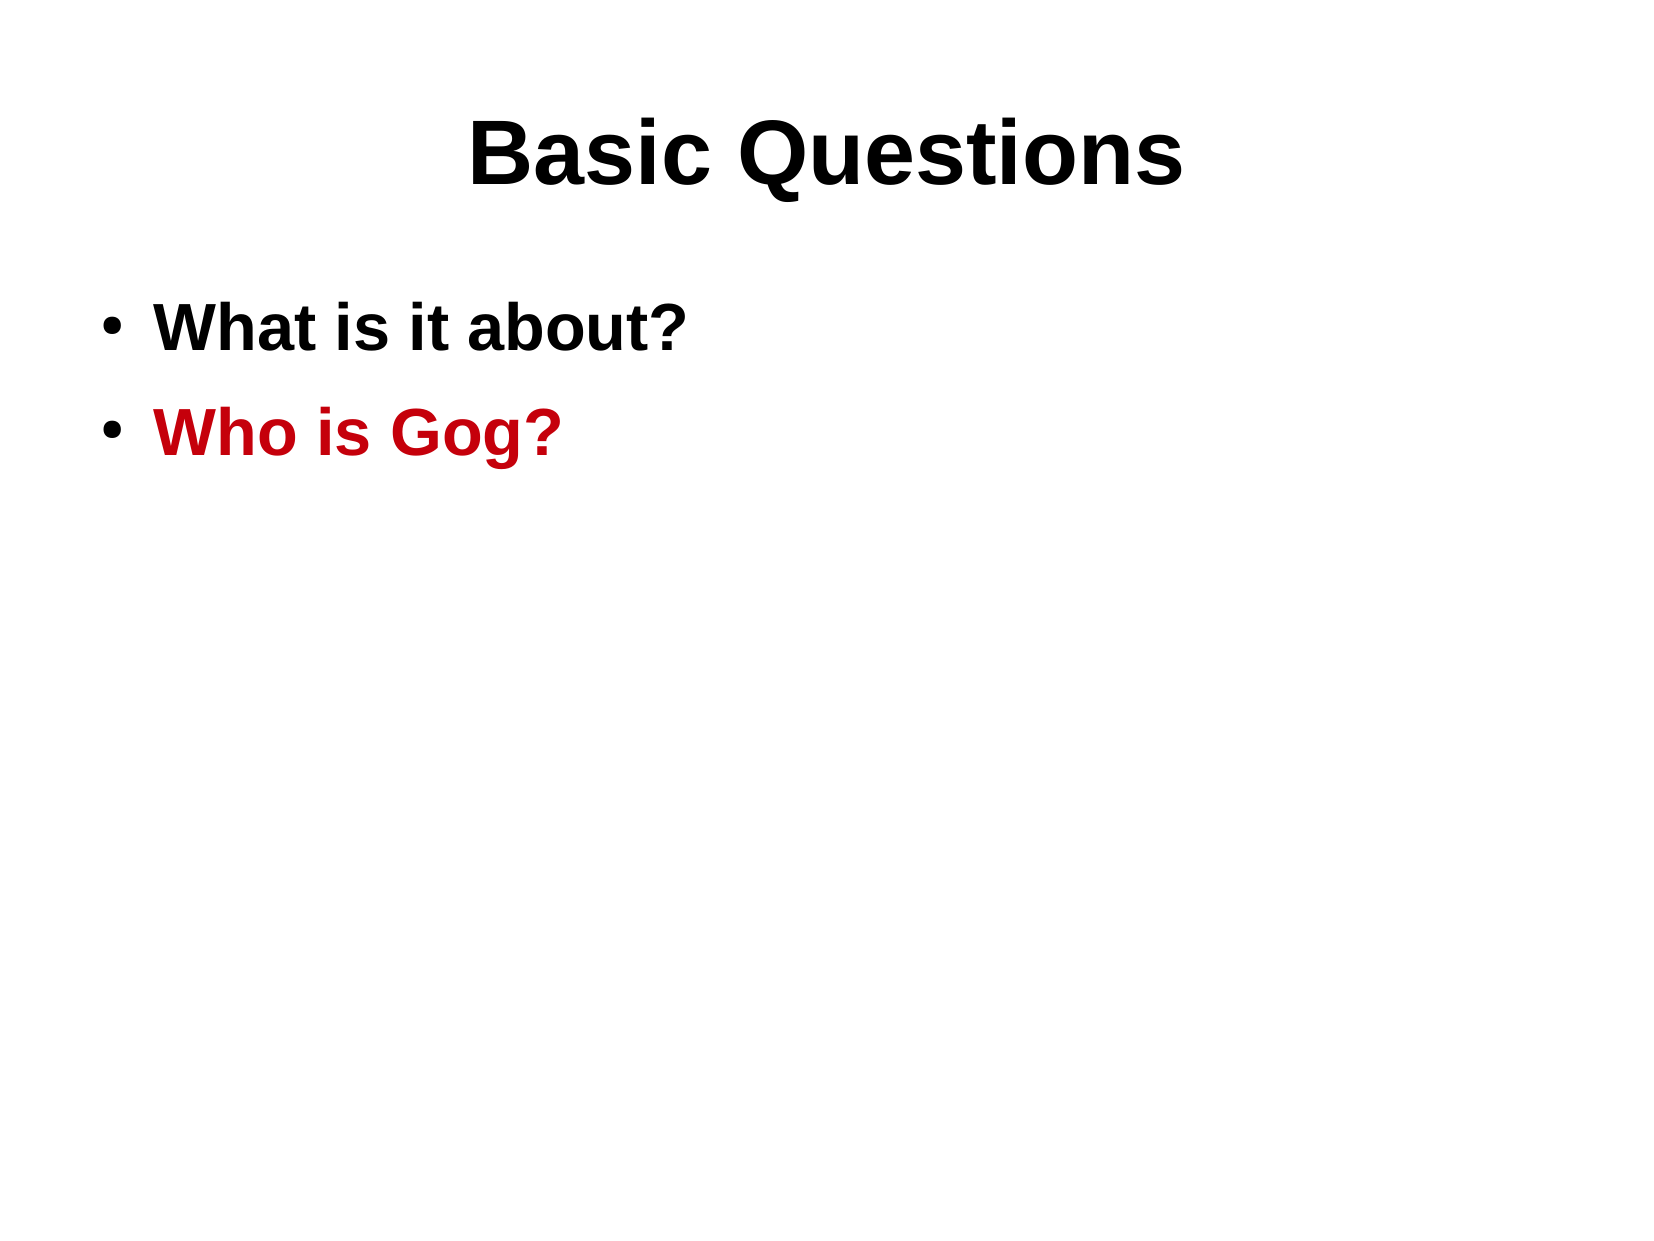

# Basic Questions
What is it about?
Who is Gog?